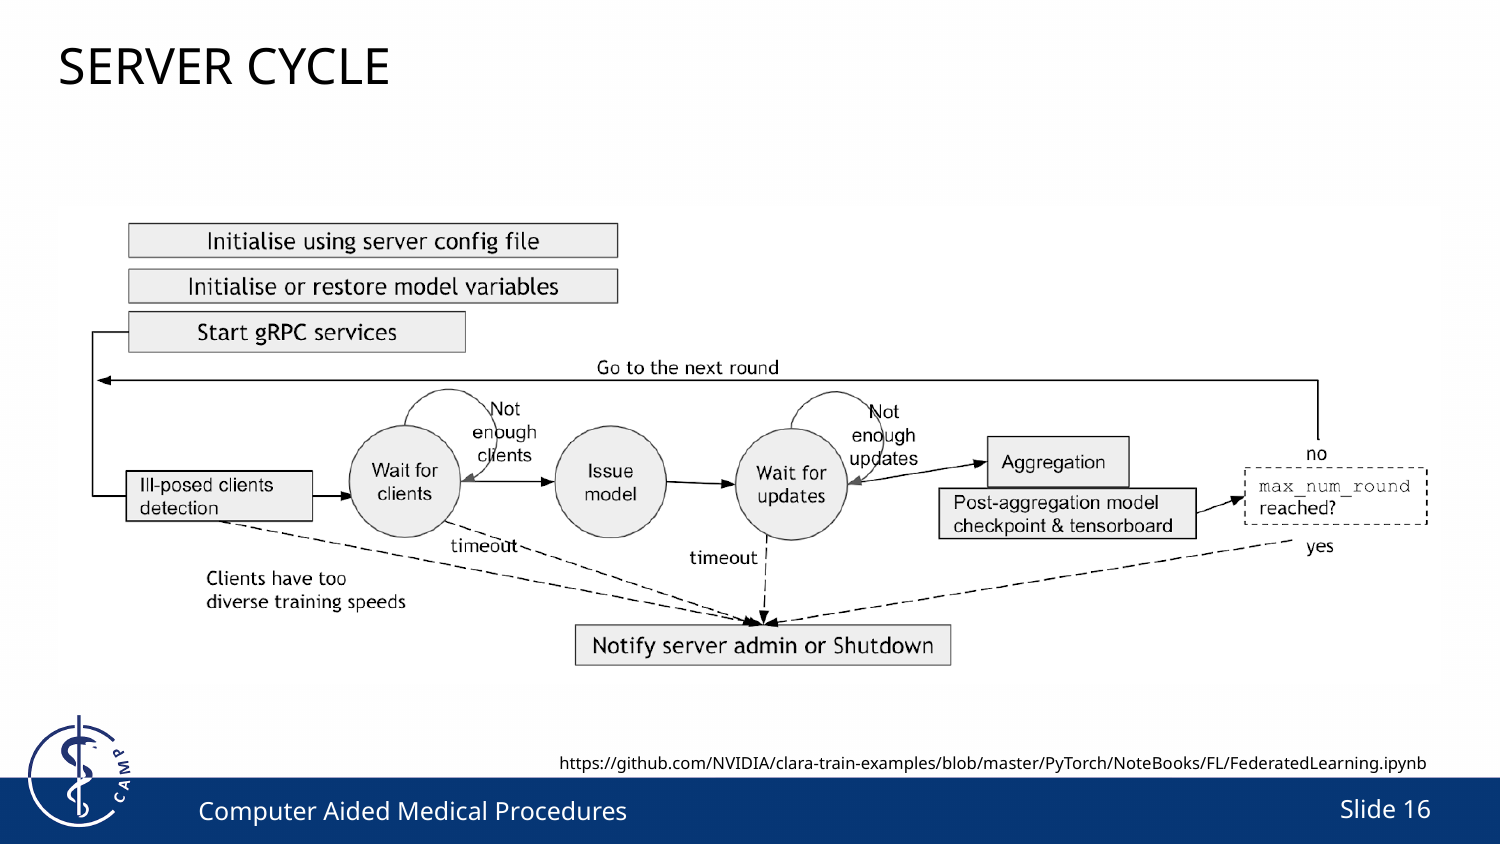

# SERVER CYCLE
https://github.com/NVIDIA/clara-train-examples/blob/master/PyTorch/NoteBooks/FL/FederatedLearning.ipynb
Computer Aided Medical Procedures
Slide